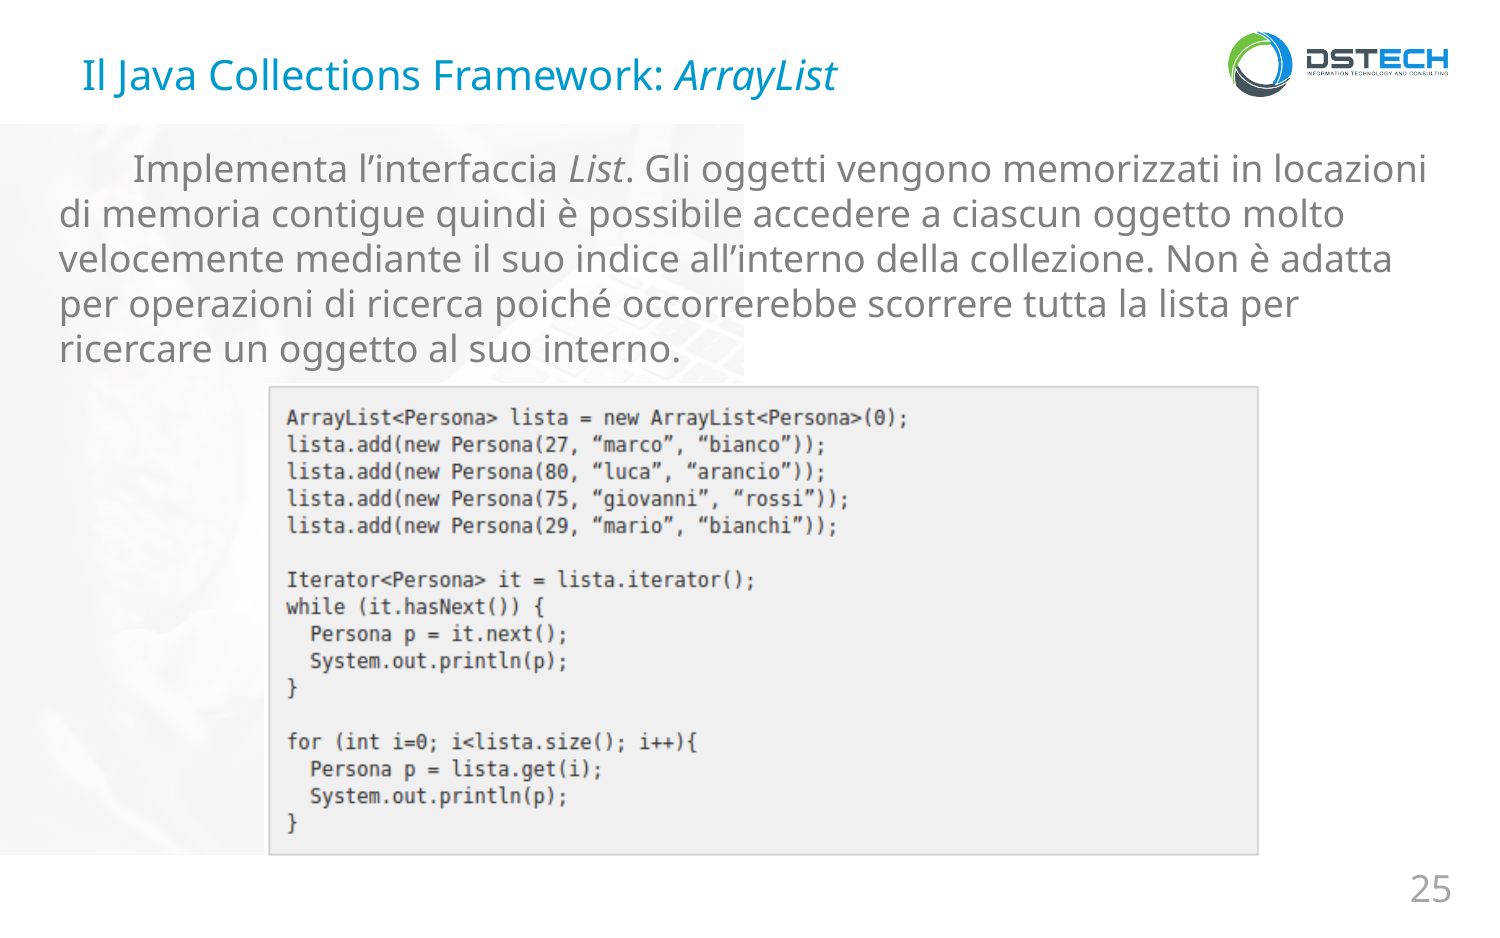

Il Java Collections Framework: ArrayList
	Implementa l’interfaccia List. Gli oggetti vengono memorizzati in locazioni di memoria contigue quindi è possibile accedere a ciascun oggetto molto velocemente mediante il suo indice all’interno della collezione. Non è adatta per operazioni di ricerca poiché occorrerebbe scorrere tutta la lista per ricercare un oggetto al suo interno.
25